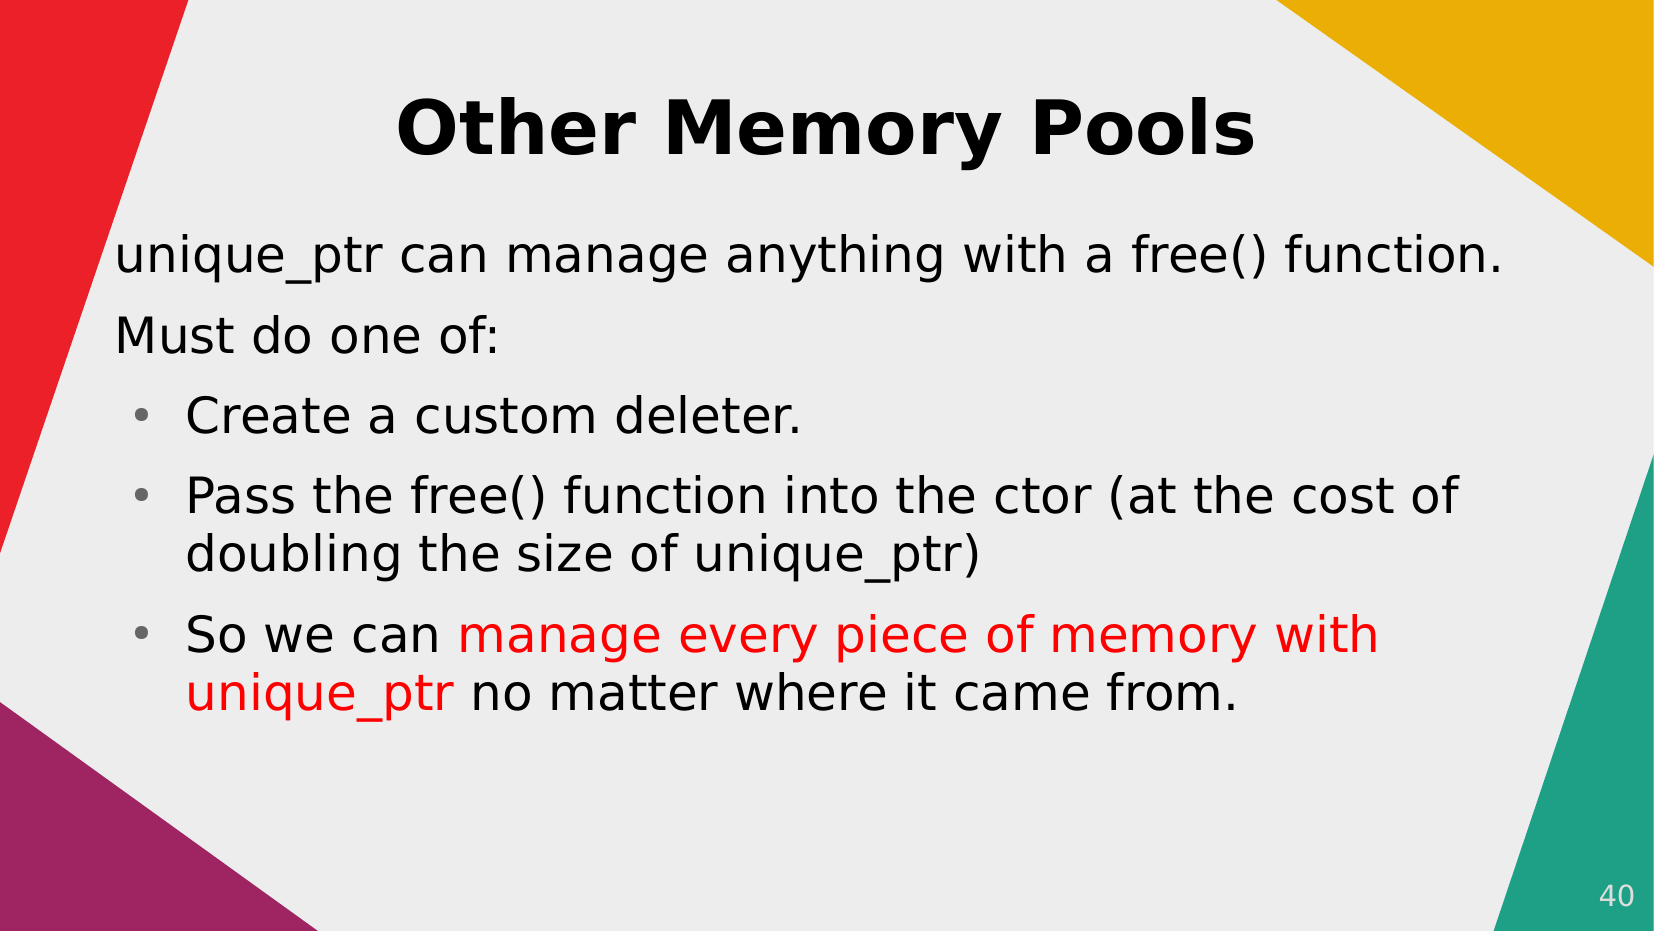

# Other Memory Pools
unique_ptr can manage anything with a free() function.
Must do one of:
Create a custom deleter.
Pass the free() function into the ctor (at the cost of doubling the size of unique_ptr)
So we can manage every piece of memory with unique_ptr no matter where it came from.
40